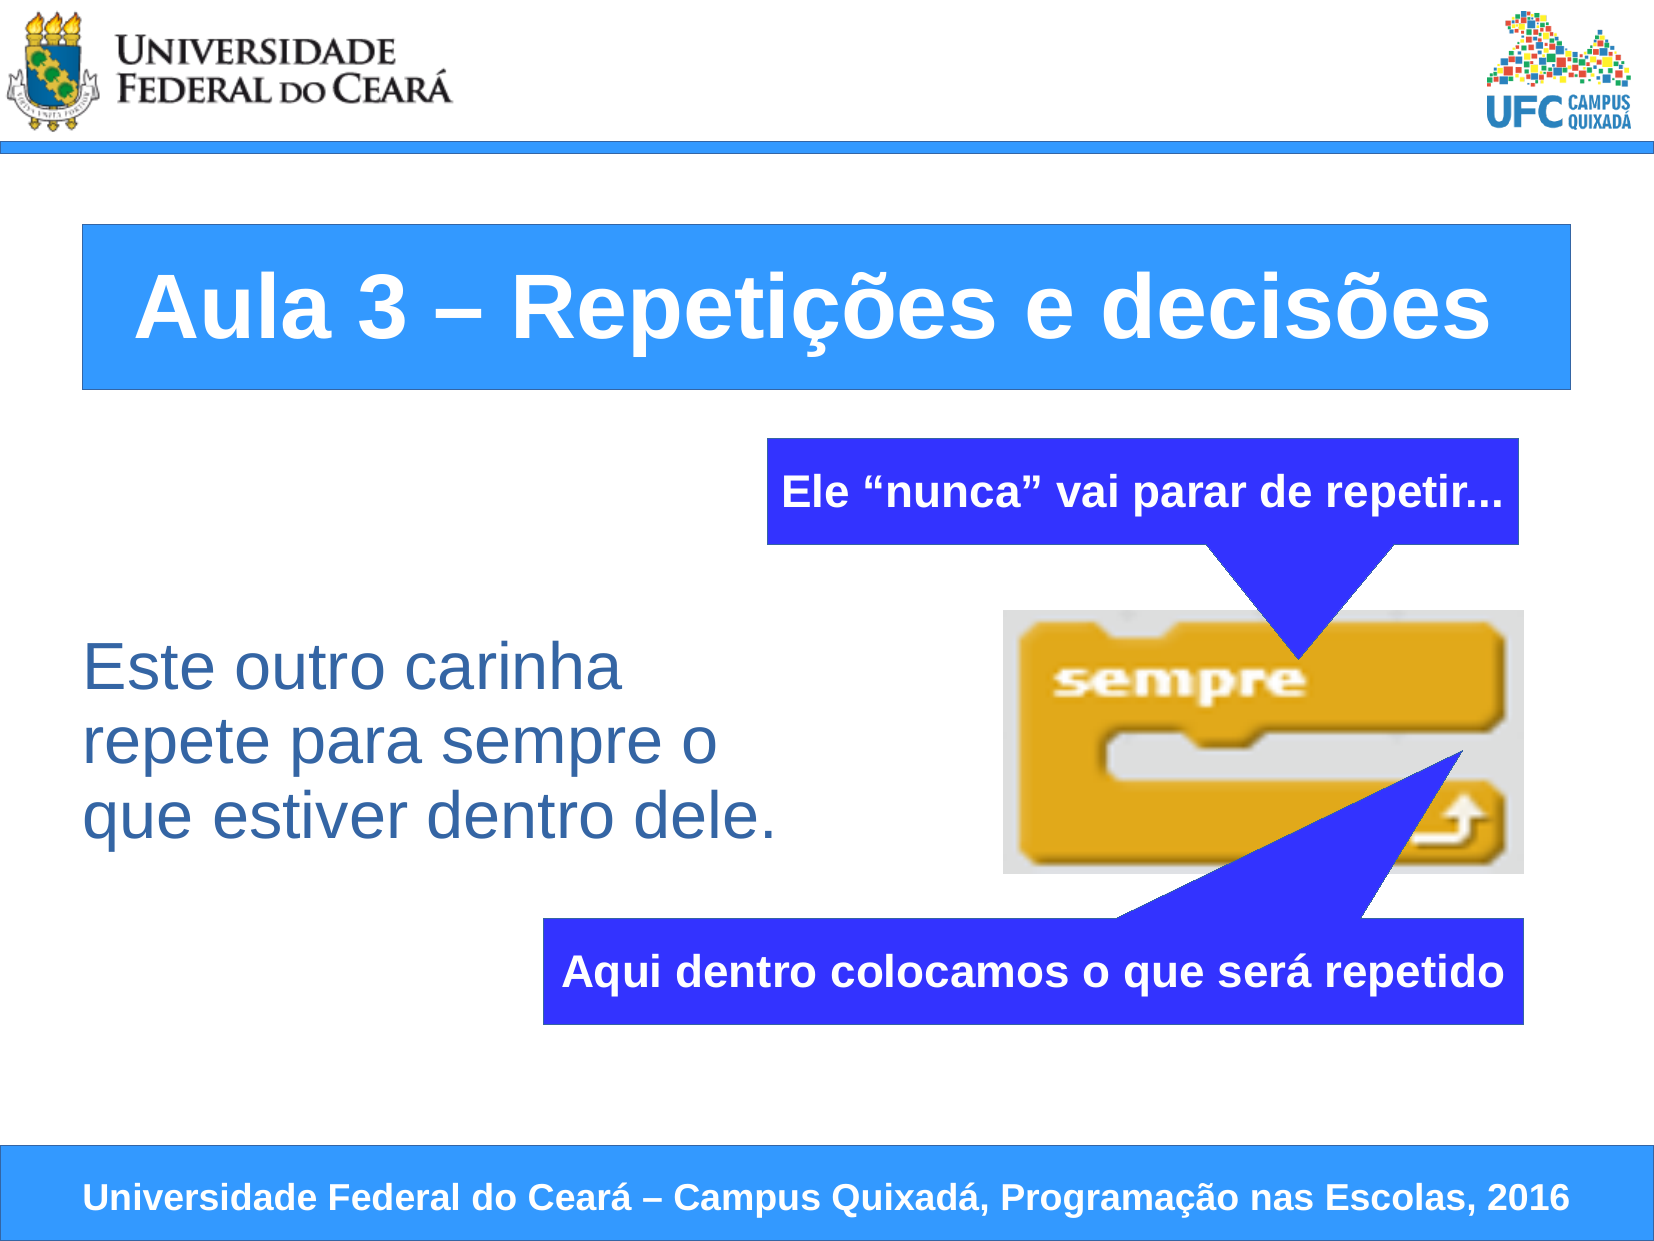

Aula 3 – Repetições e decisões
# Este outro carinha repete para sempre o que estiver dentro dele.
Ele “nunca” vai parar de repetir...
Aqui dentro colocamos o que será repetido
Universidade Federal do Ceará – Campus Quixadá, Programação nas Escolas, 2016